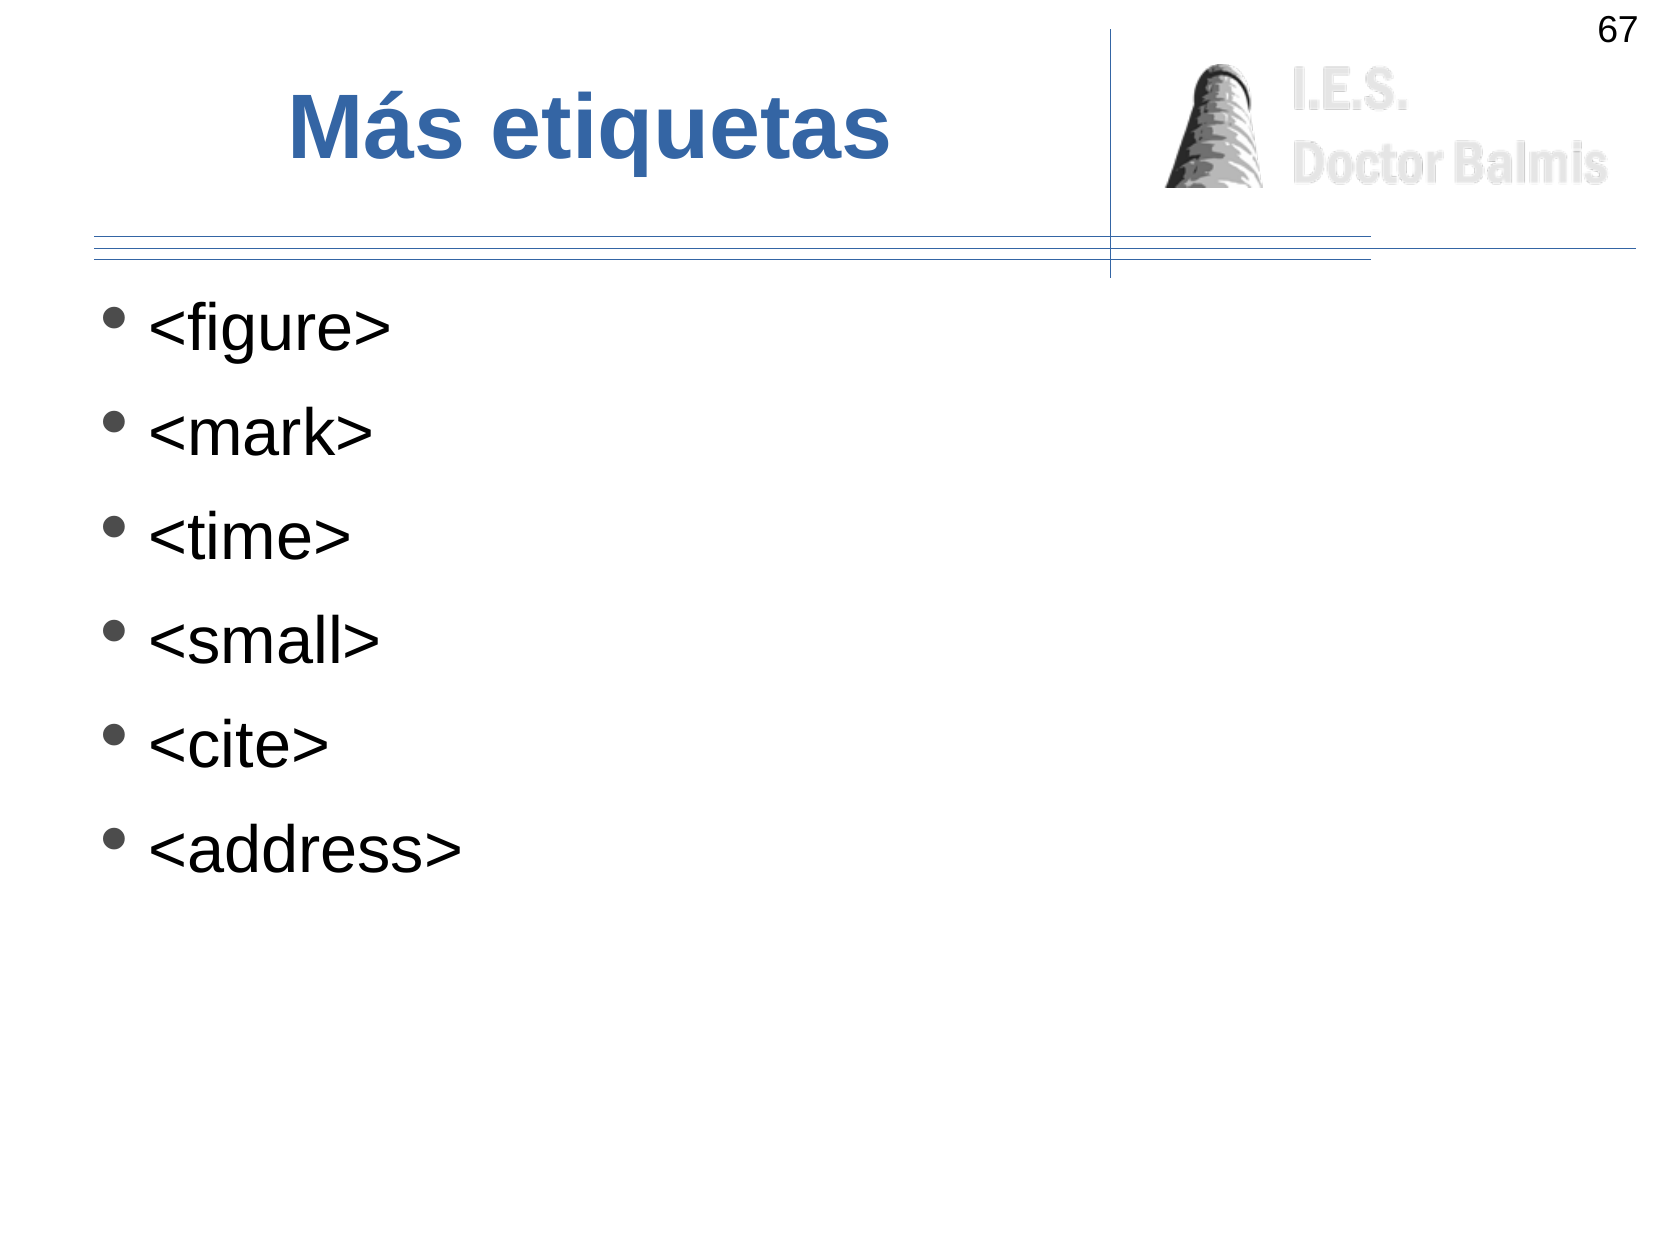

# Más etiquetas
 <figure>
 <mark>
 <time>
 <small>
 <cite>
 <address>